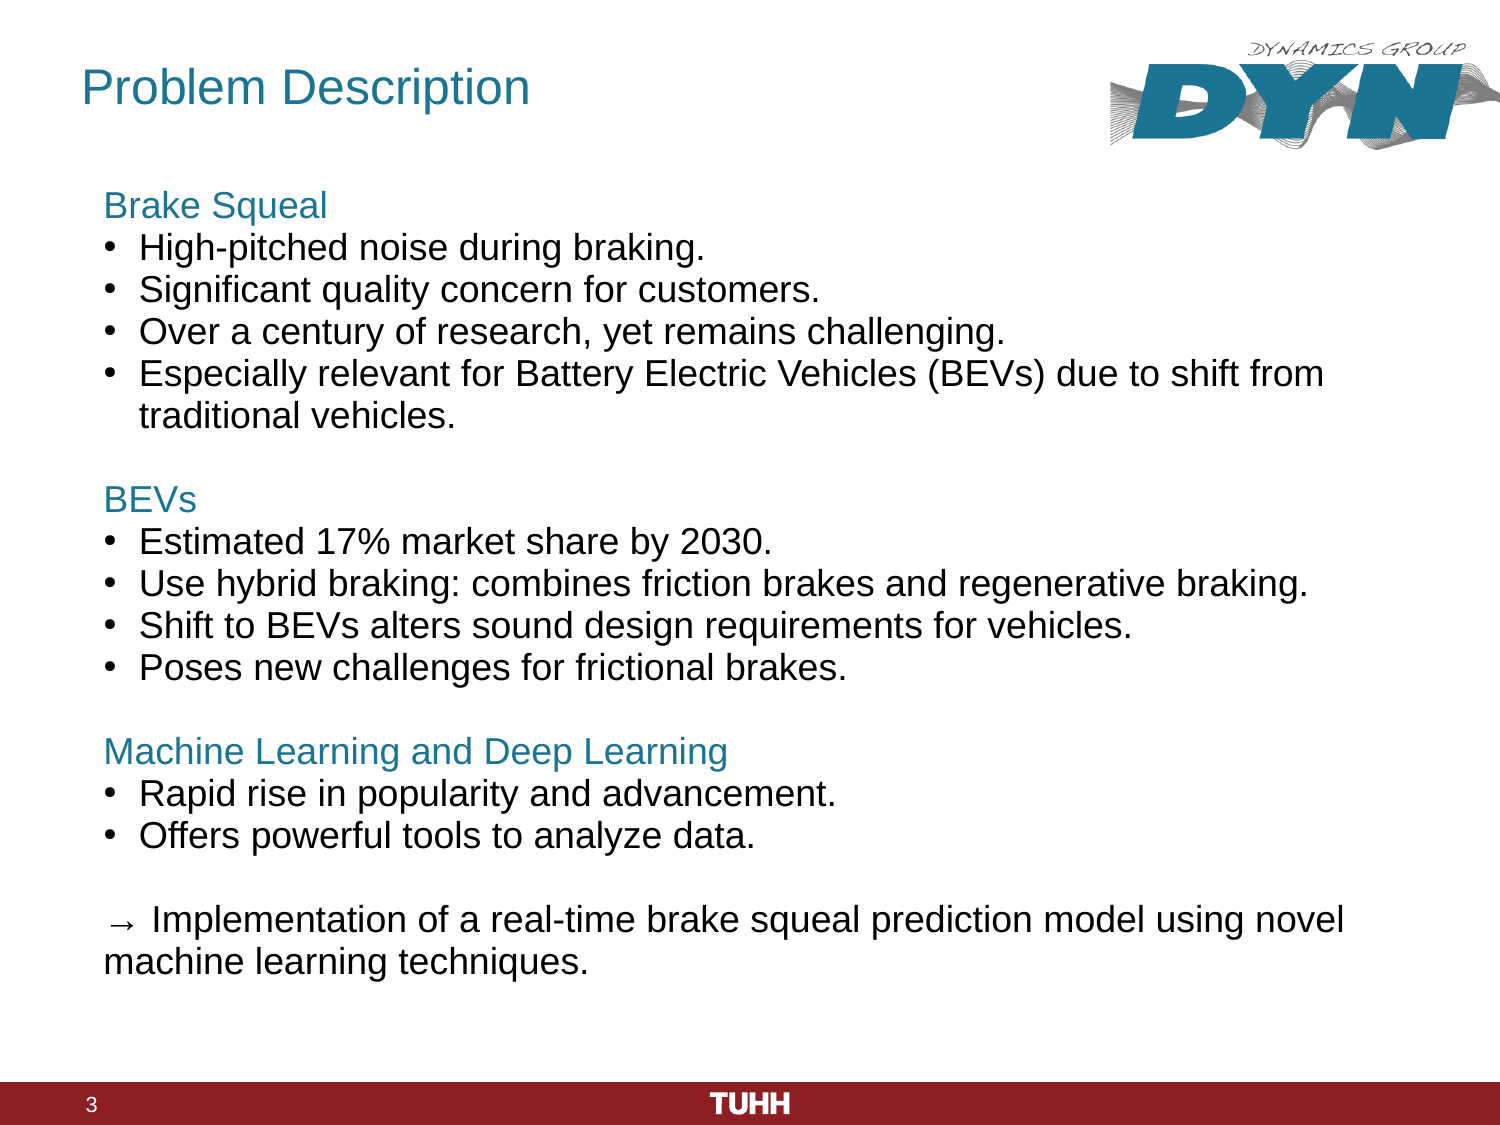

# Problem Description
Brake Squeal
High-pitched noise during braking.
Significant quality concern for customers.
Over a century of research, yet remains challenging.
Especially relevant for Battery Electric Vehicles (BEVs) due to shift from traditional vehicles.
BEVs
Estimated 17% market share by 2030.
Use hybrid braking: combines friction brakes and regenerative braking.
Shift to BEVs alters sound design requirements for vehicles.
Poses new challenges for frictional brakes.
Machine Learning and Deep Learning
Rapid rise in popularity and advancement.
Offers powerful tools to analyze data.
→ Implementation of a real-time brake squeal prediction model using novel machine learning techniques.